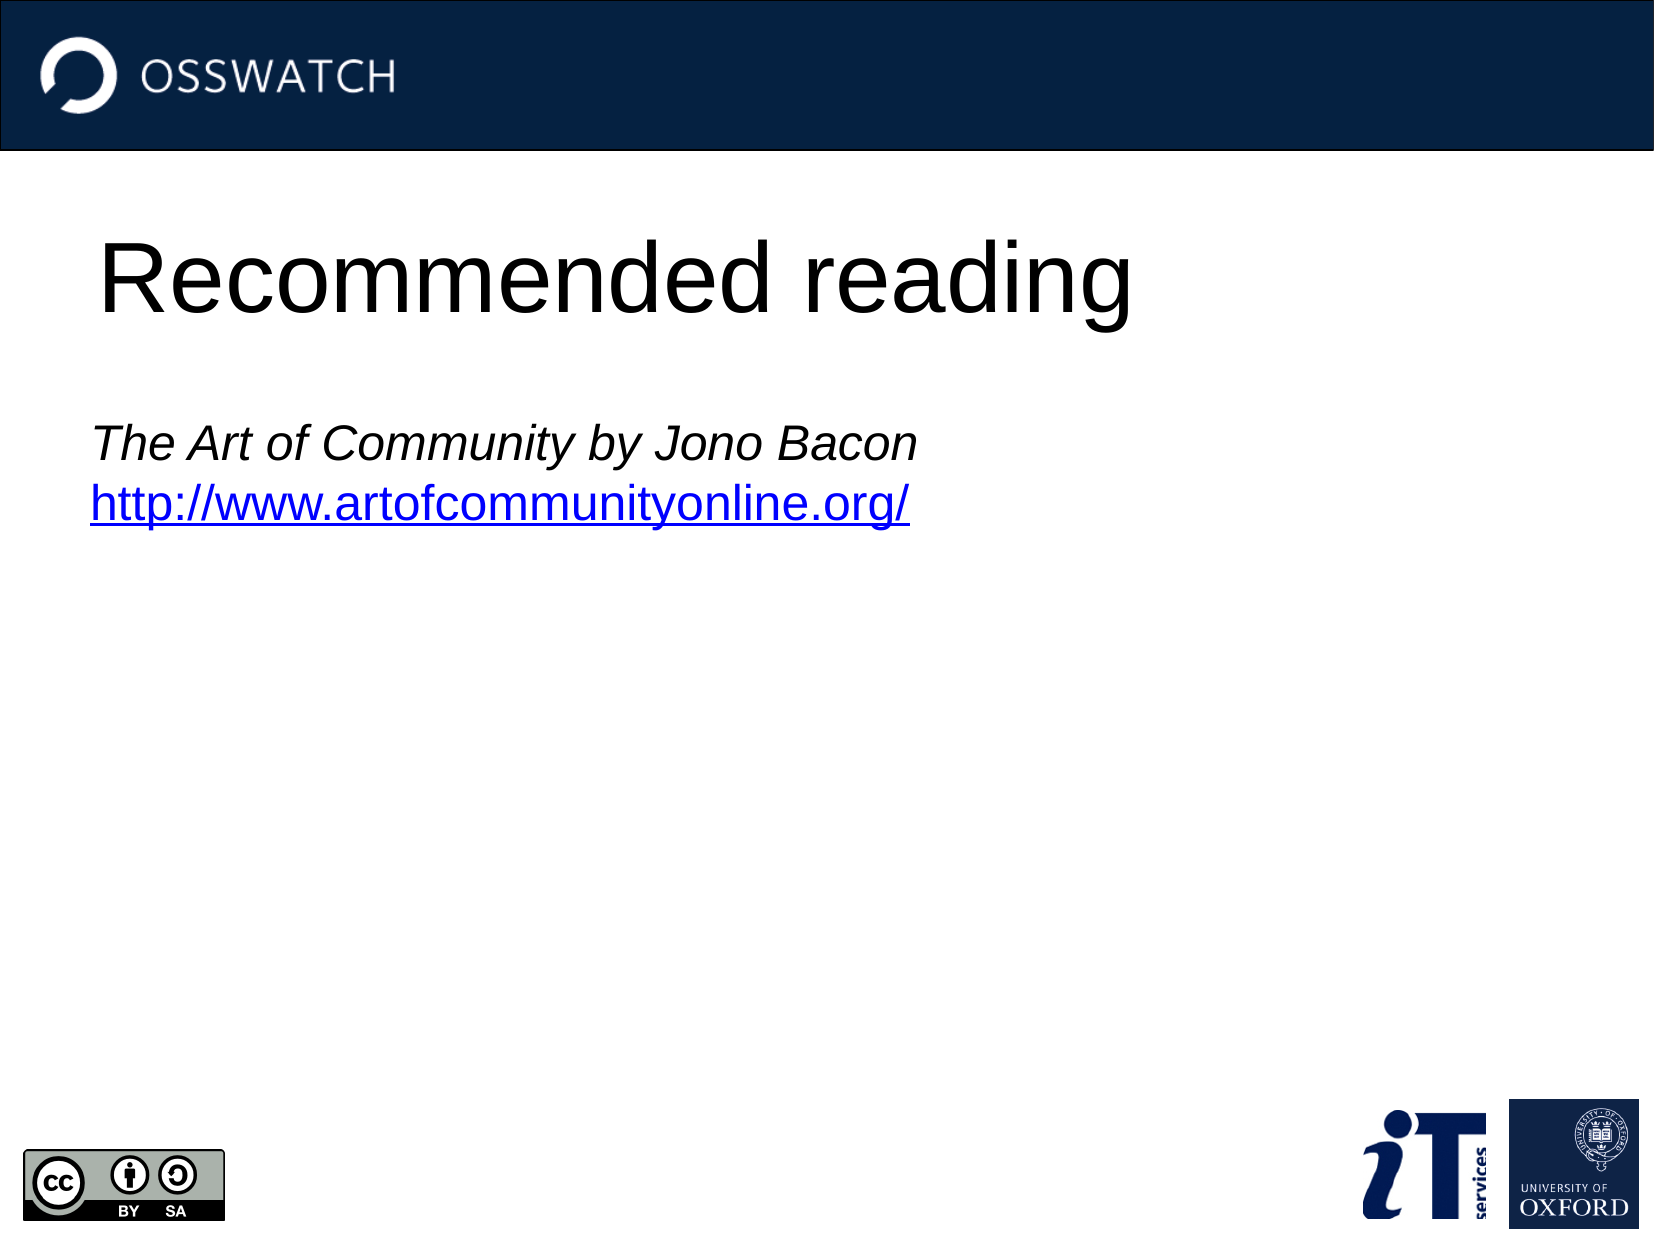

# Recommended reading
The Art of Community by Jono Bacon
http://www.artofcommunityonline.org/